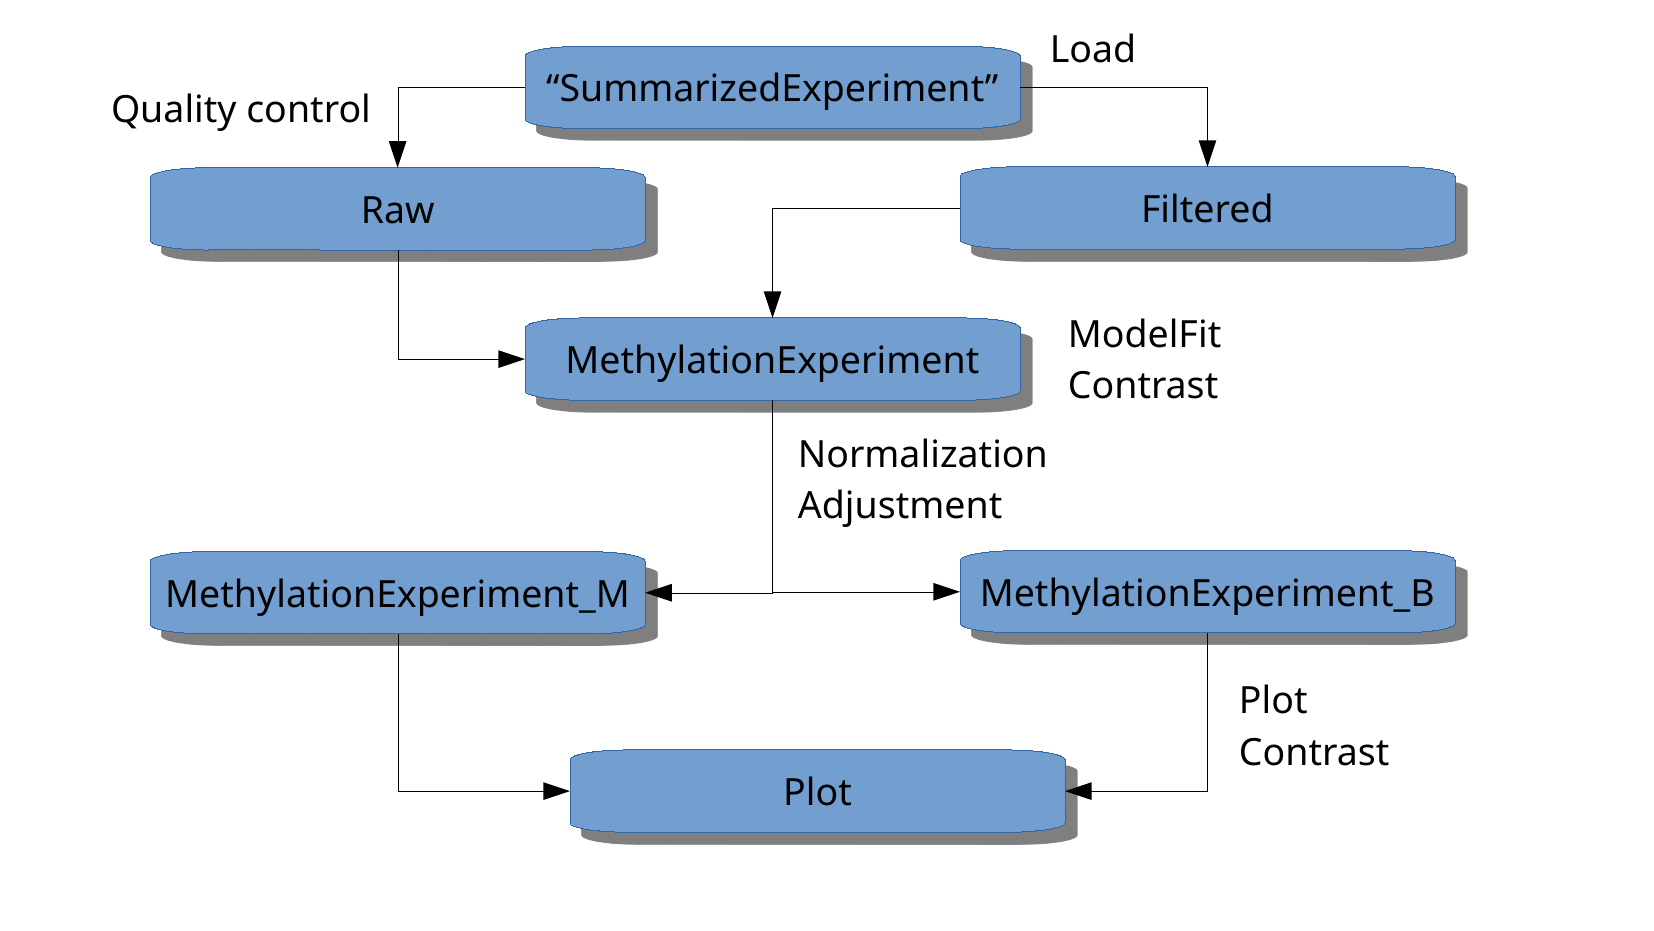

Load
“SummarizedExperiment”
Quality control
Filtered
Raw
ModelFit
Contrast
MethylationExperiment
Normalization
Adjustment
MethylationExperiment_B
MethylationExperiment_M
Plot
Contrast
Plot